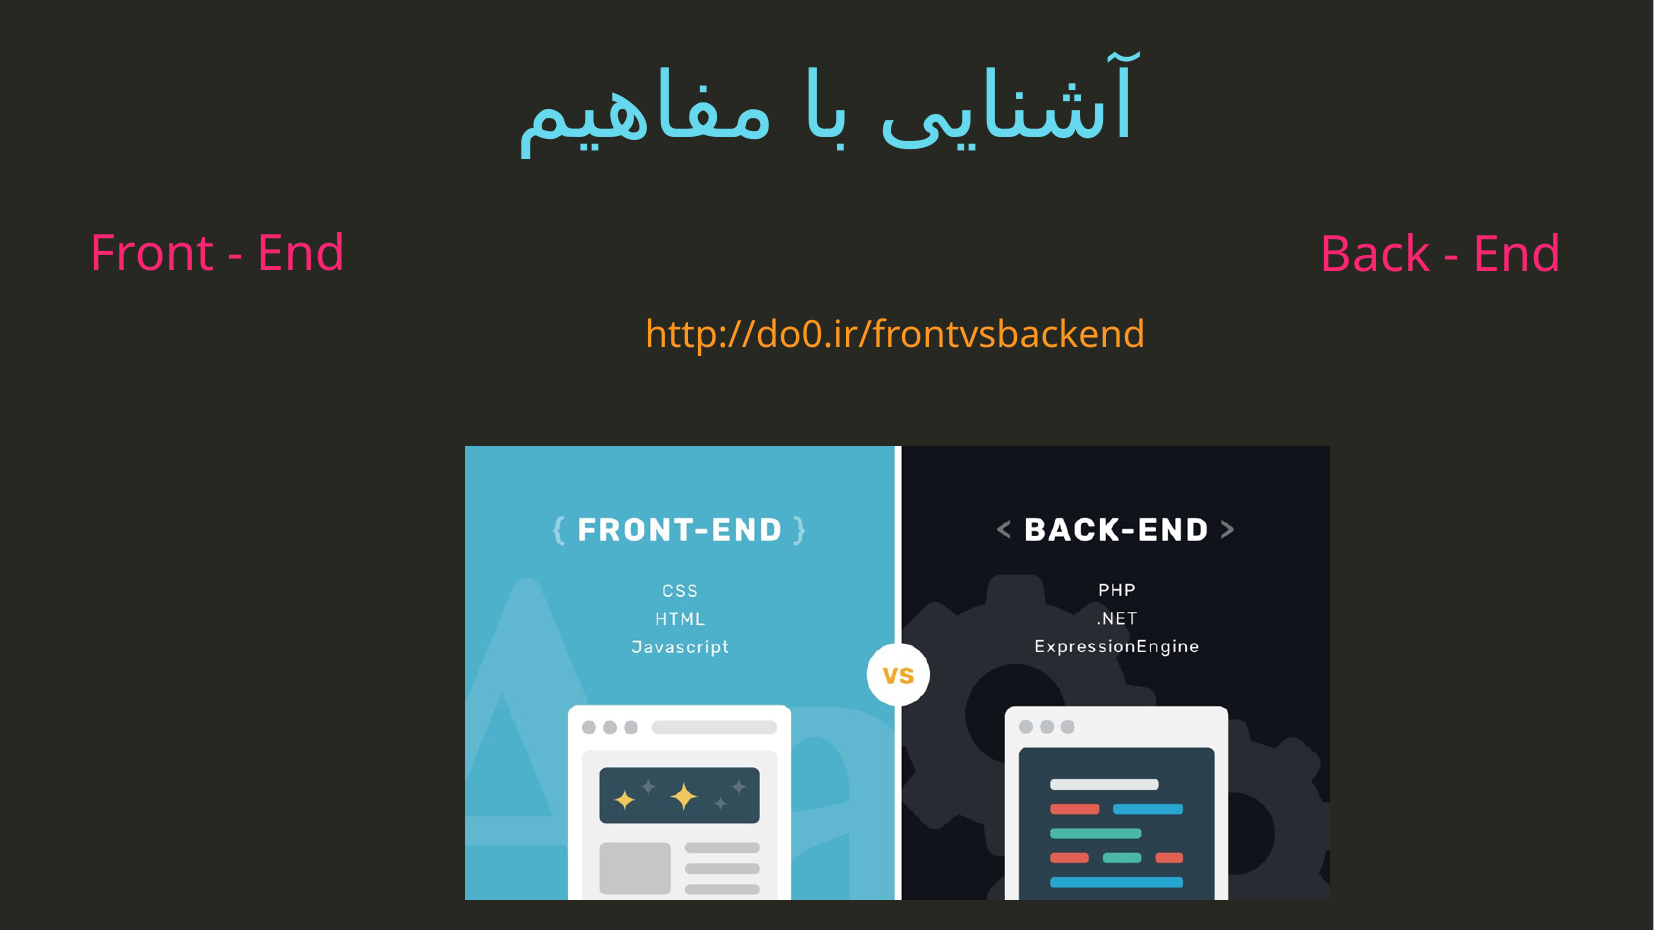

# آشنایی با مفاهیم
Front - End
Back - End
http://do0.ir/frontvsbackend